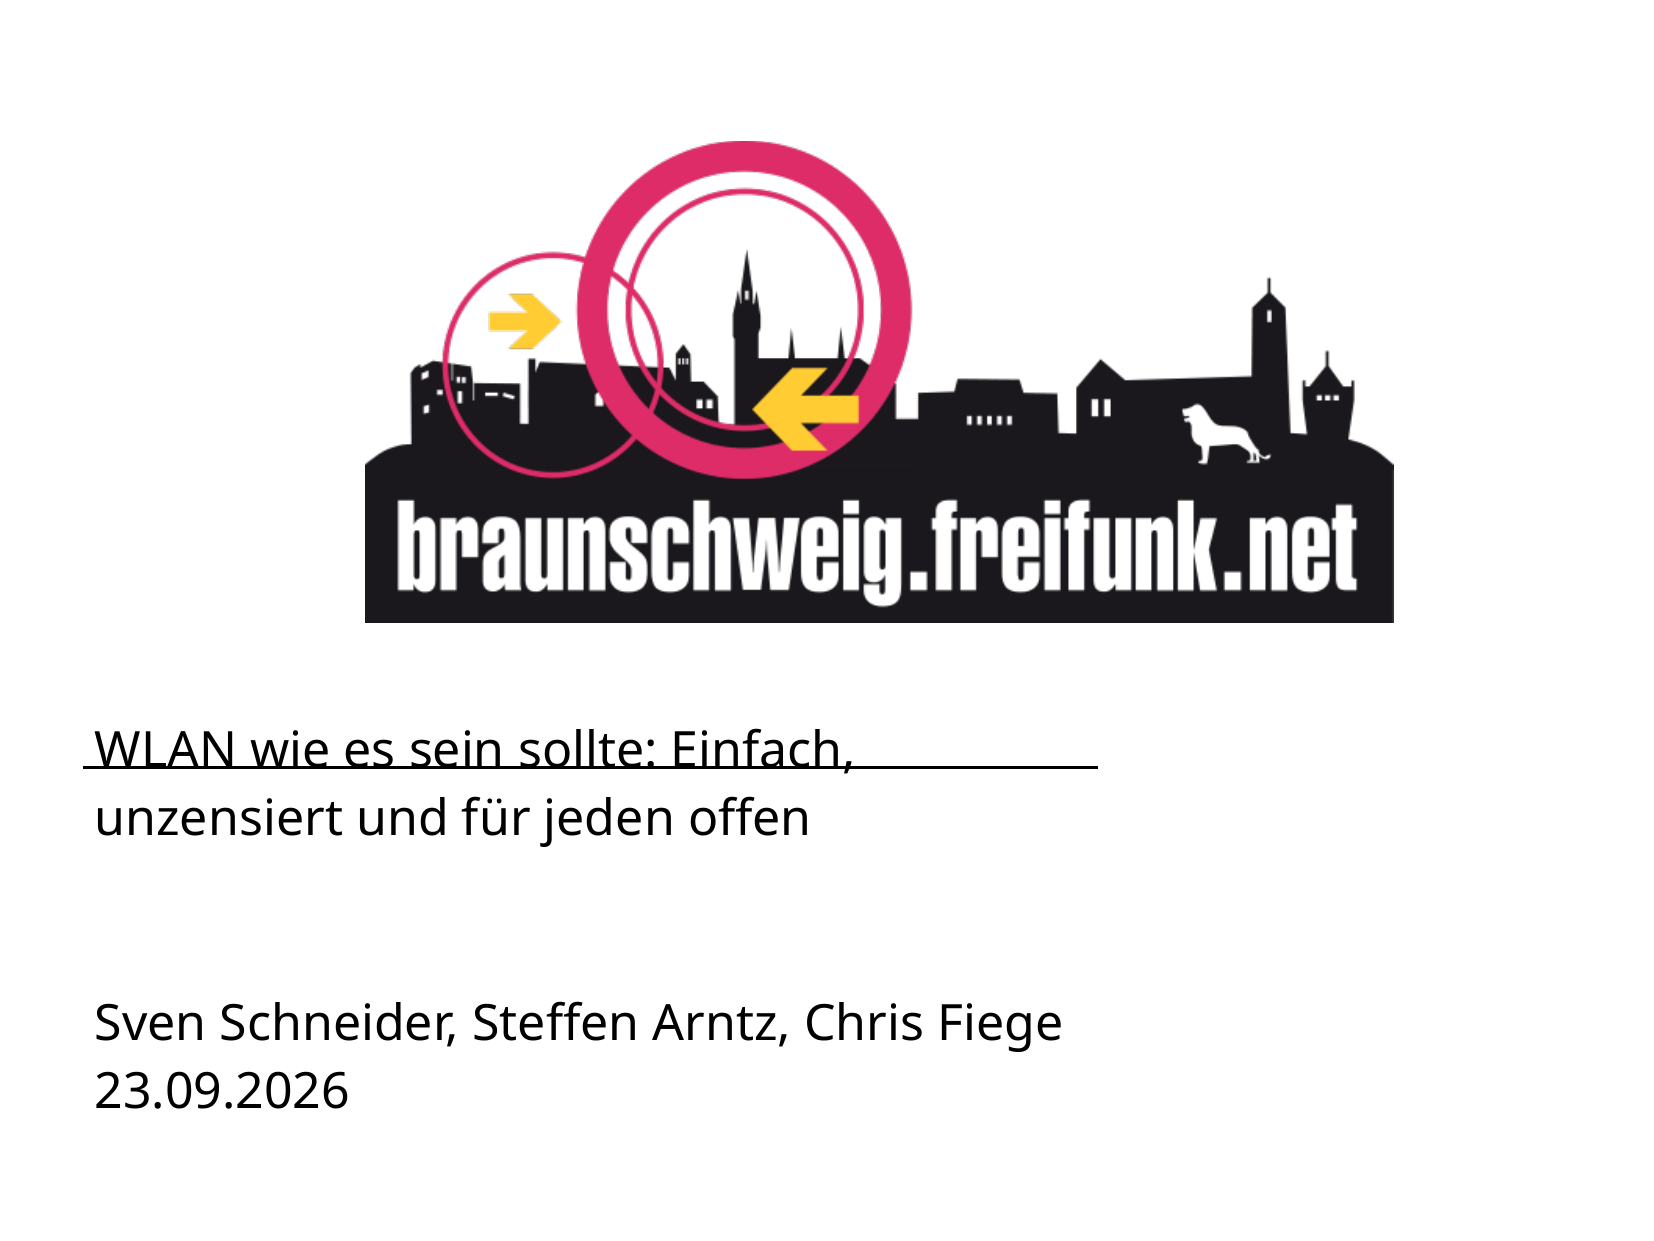

#
WLAN wie es sein sollte: Einfach, unzensiert und für jeden offen
Sven Schneider, Steffen Arntz, Chris Fiege
Freifunk Braunschweig
1